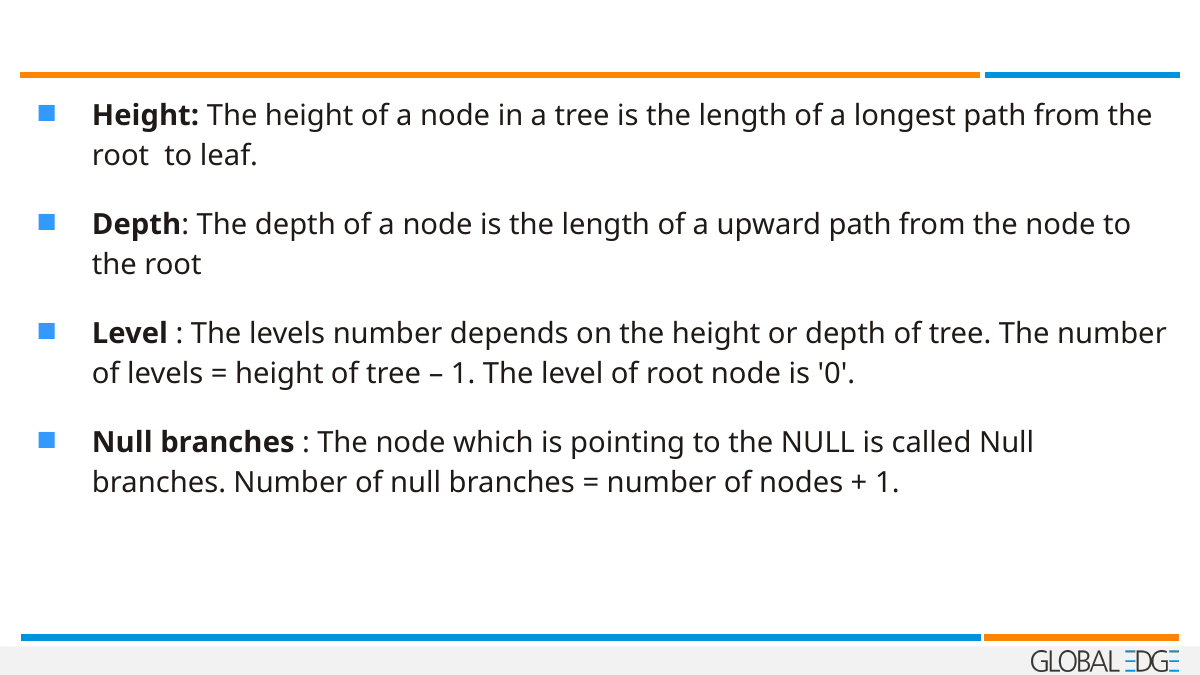

#
Height: The height of a node in a tree is the length of a longest path from the root to leaf.
Depth: The depth of a node is the length of a upward path from the node to the root
Level : The levels number depends on the height or depth of tree. The number of levels = height of tree – 1. The level of root node is '0'.
Null branches : The node which is pointing to the NULL is called Null branches. Number of null branches = number of nodes + 1.